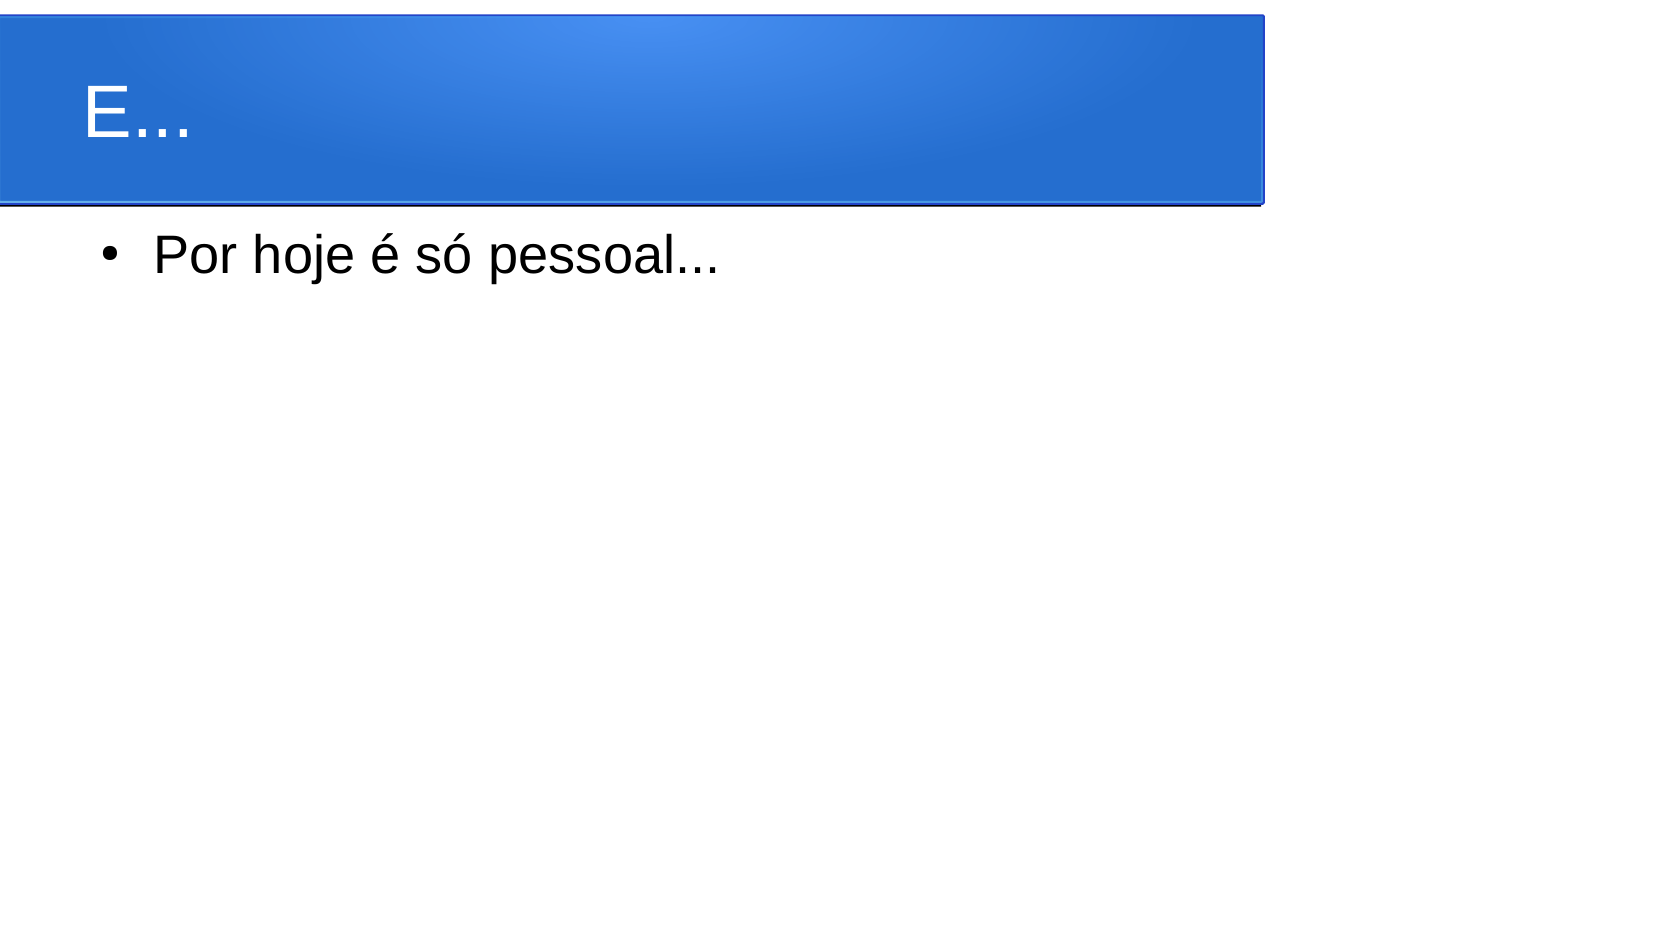

# E...
Por hoje é só pessoal...